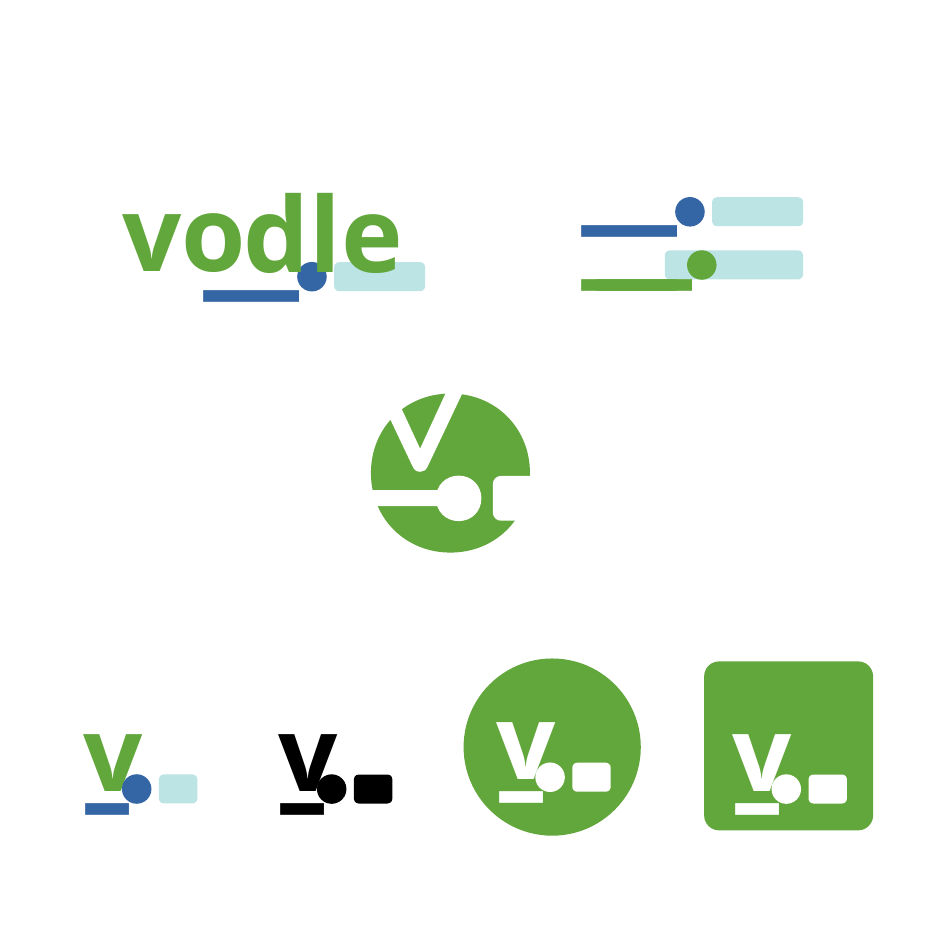

—
vo
dle
—
—
—
v
–
v
–
v
–
v
–